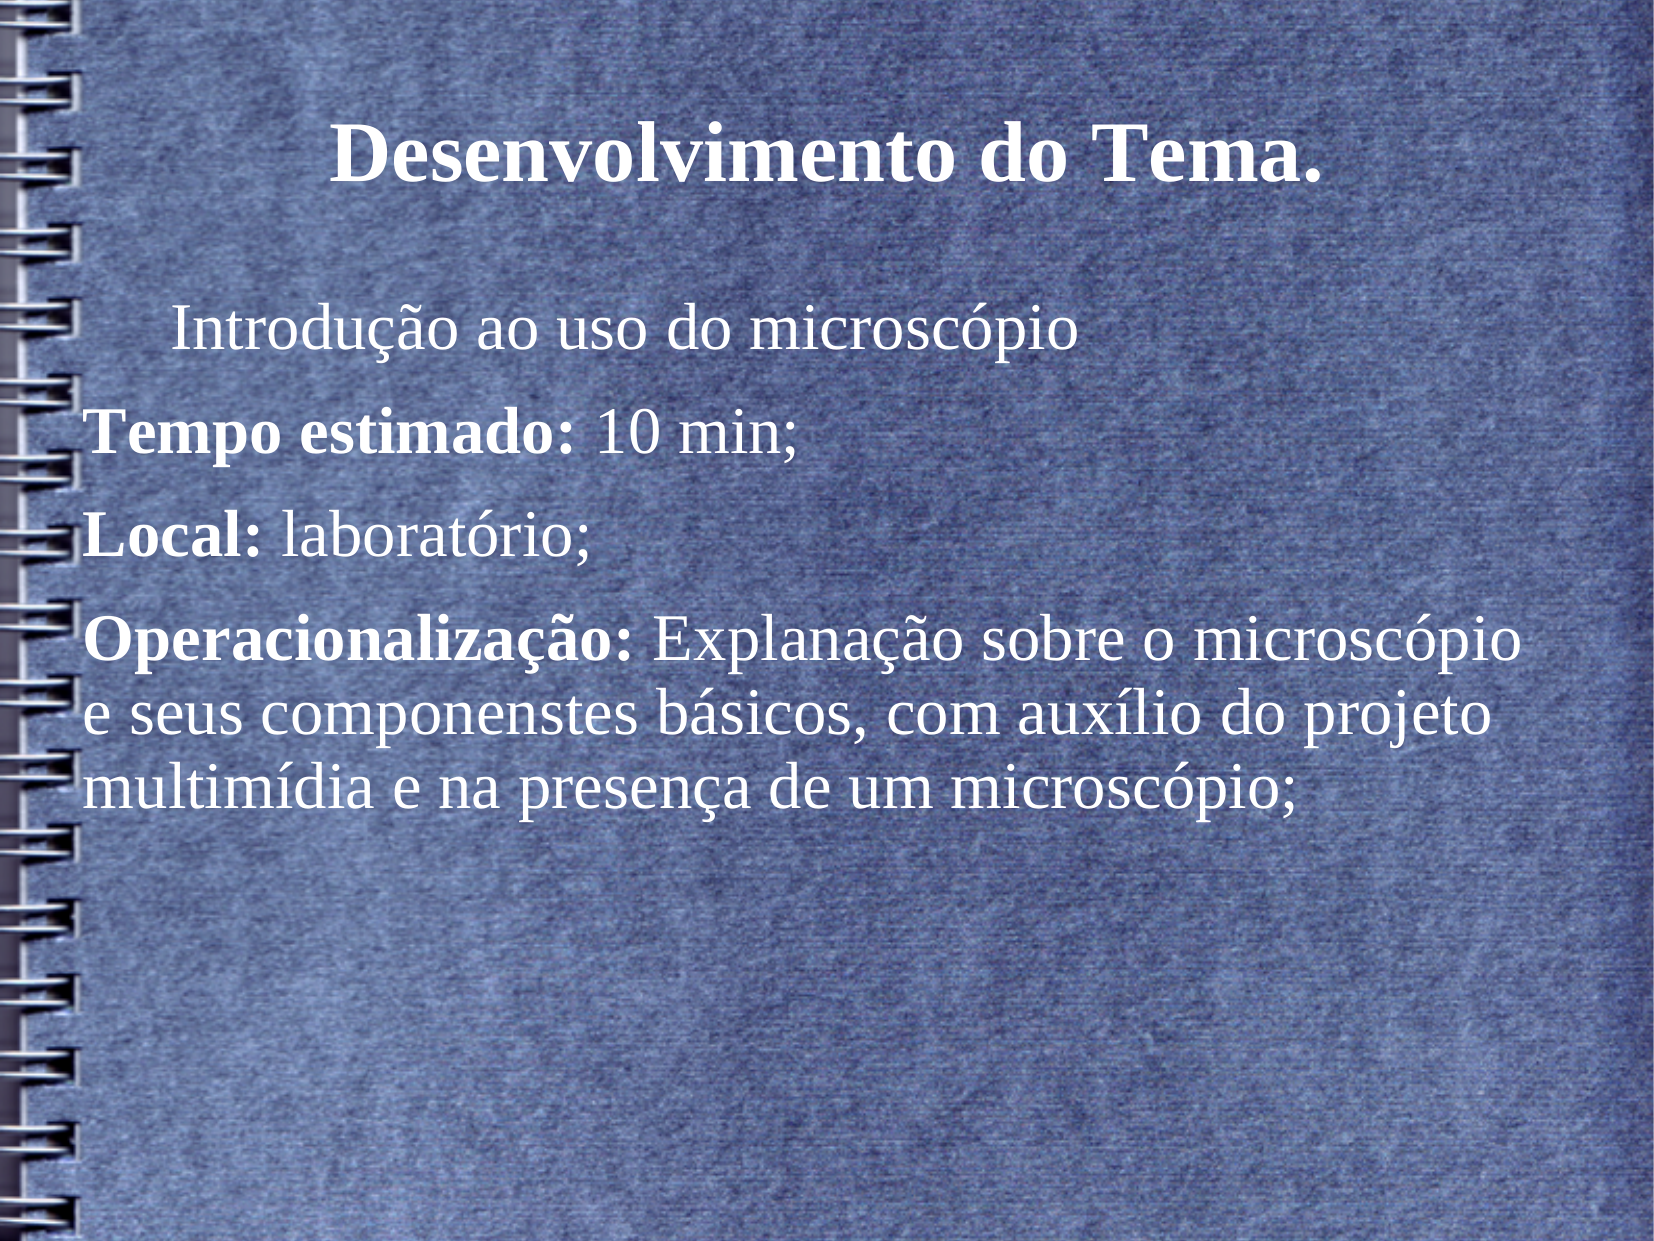

# Desenvolvimento do Tema.
 Introdução ao uso do microscópio
Tempo estimado: 10 min;
Local: laboratório;
Operacionalização: Explanação sobre o microscópio e seus componenstes básicos, com auxílio do projeto multimídia e na presença de um microscópio;